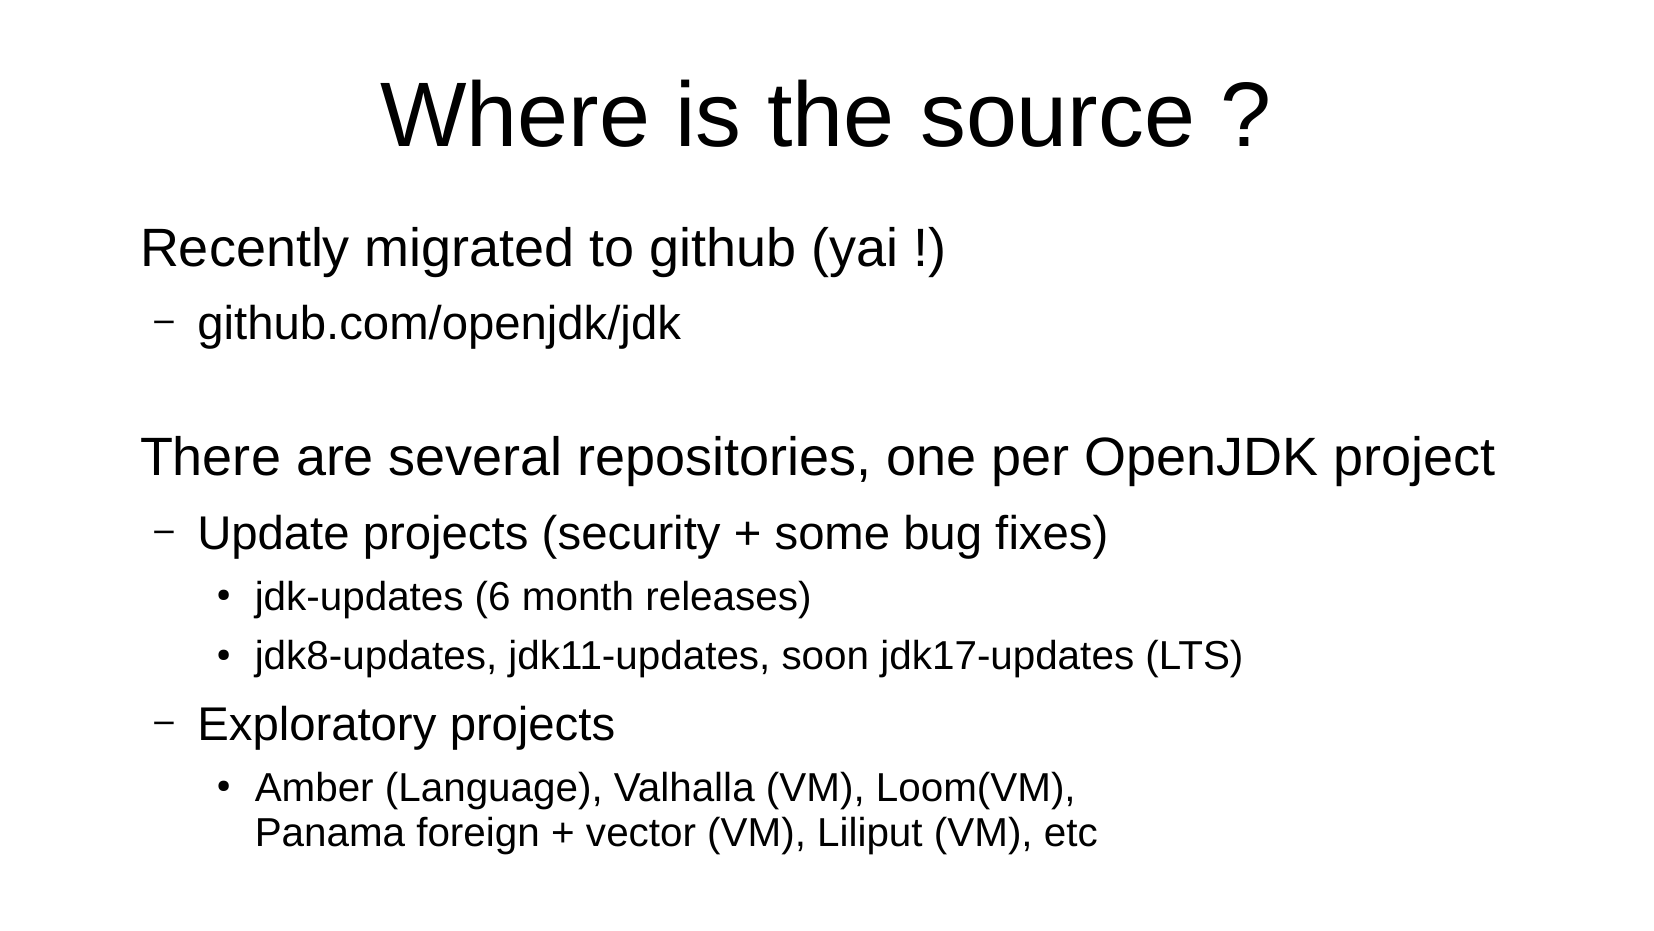

# Where is the source ?
Recently migrated to github (yai !)
github.com/openjdk/jdk
There are several repositories, one per OpenJDK project
Update projects (security + some bug fixes)
jdk-updates (6 month releases)
jdk8-updates, jdk11-updates, soon jdk17-updates (LTS)
Exploratory projects
Amber (Language), Valhalla (VM), Loom(VM),
Panama foreign + vector (VM), Liliput (VM), etc